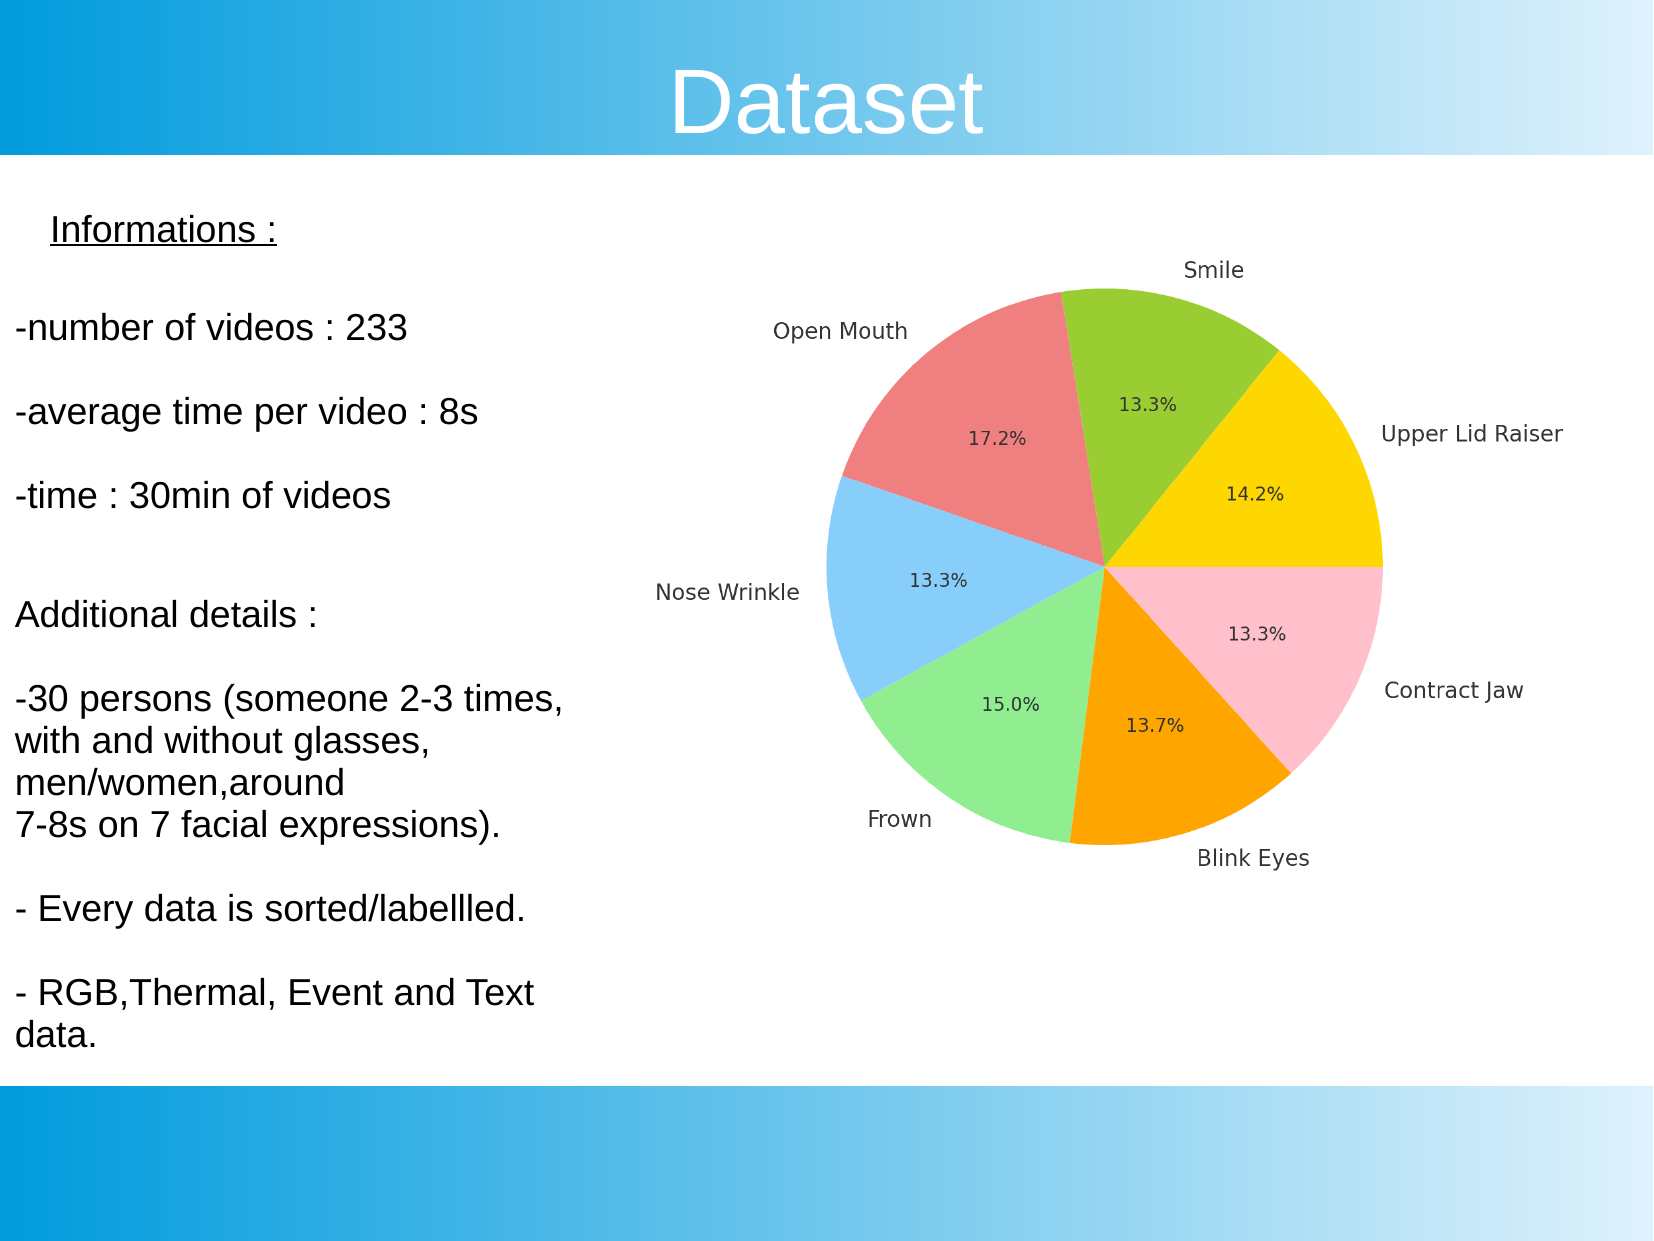

# Dataset
Informations :
-number of videos : 233
-average time per video : 8s
-time : 30min of videos
Additional details :
-30 persons (someone 2-3 times, with and without glasses, men/women,around
7-8s on 7 facial expressions).
- Every data is sorted/labellled.
- RGB,Thermal, Event and Text data.